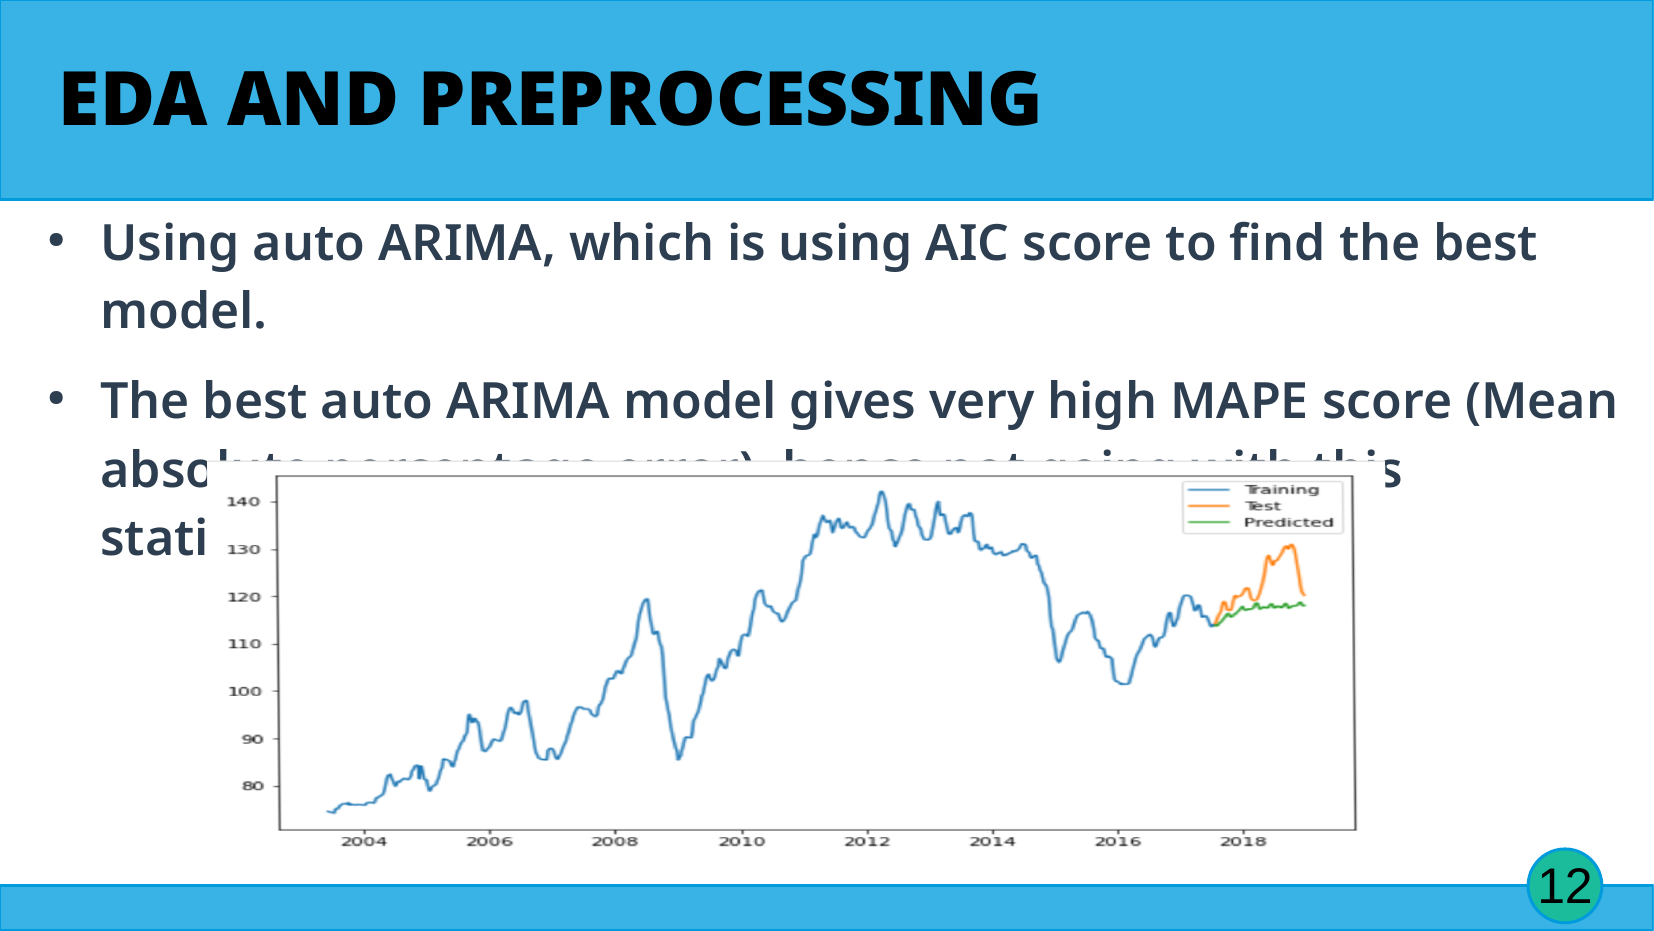

# EDA AND PREPROCESSING
Using auto ARIMA, which is using AIC score to find the best model.
The best auto ARIMA model gives very high MAPE score (Mean absolute percentage error), hence not going with this statistics model.